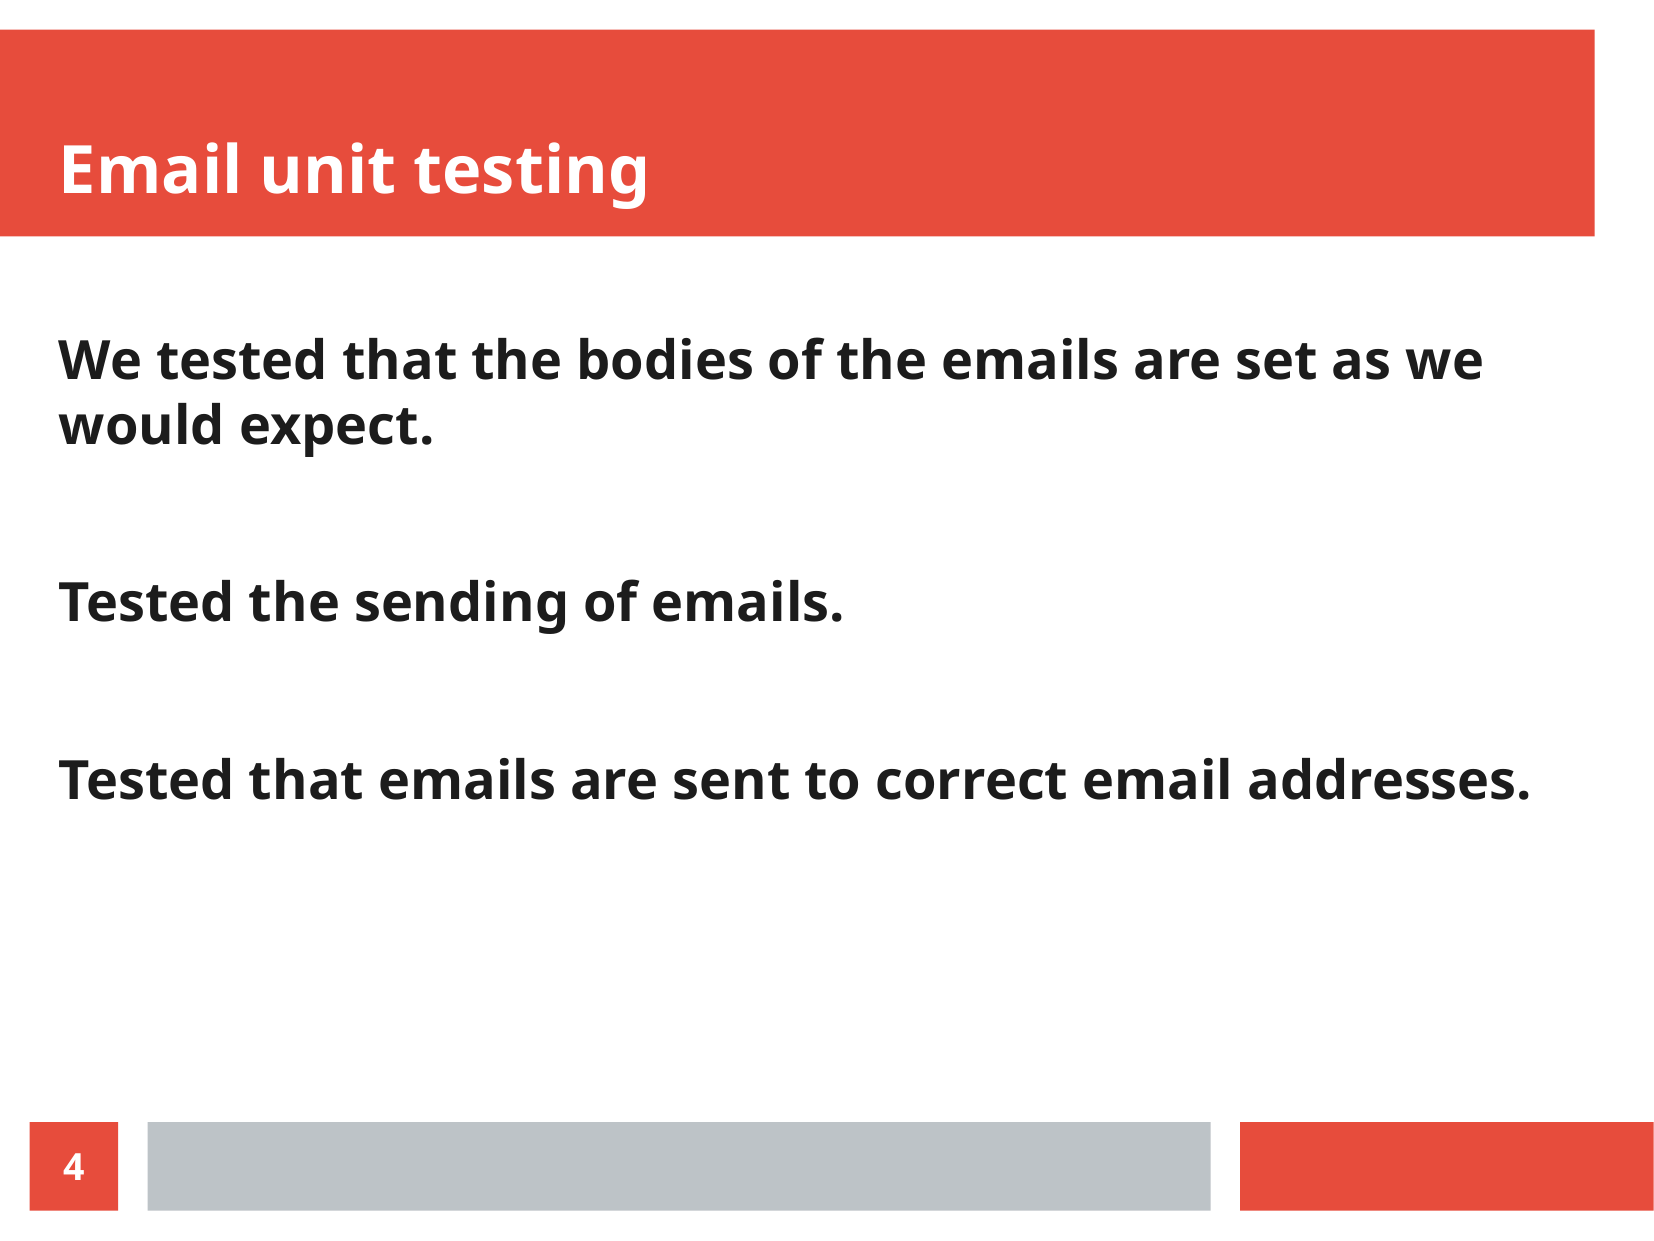

# Email unit testing
We tested that the bodies of the emails are set as we would expect.
Tested the sending of emails.
Tested that emails are sent to correct email addresses.